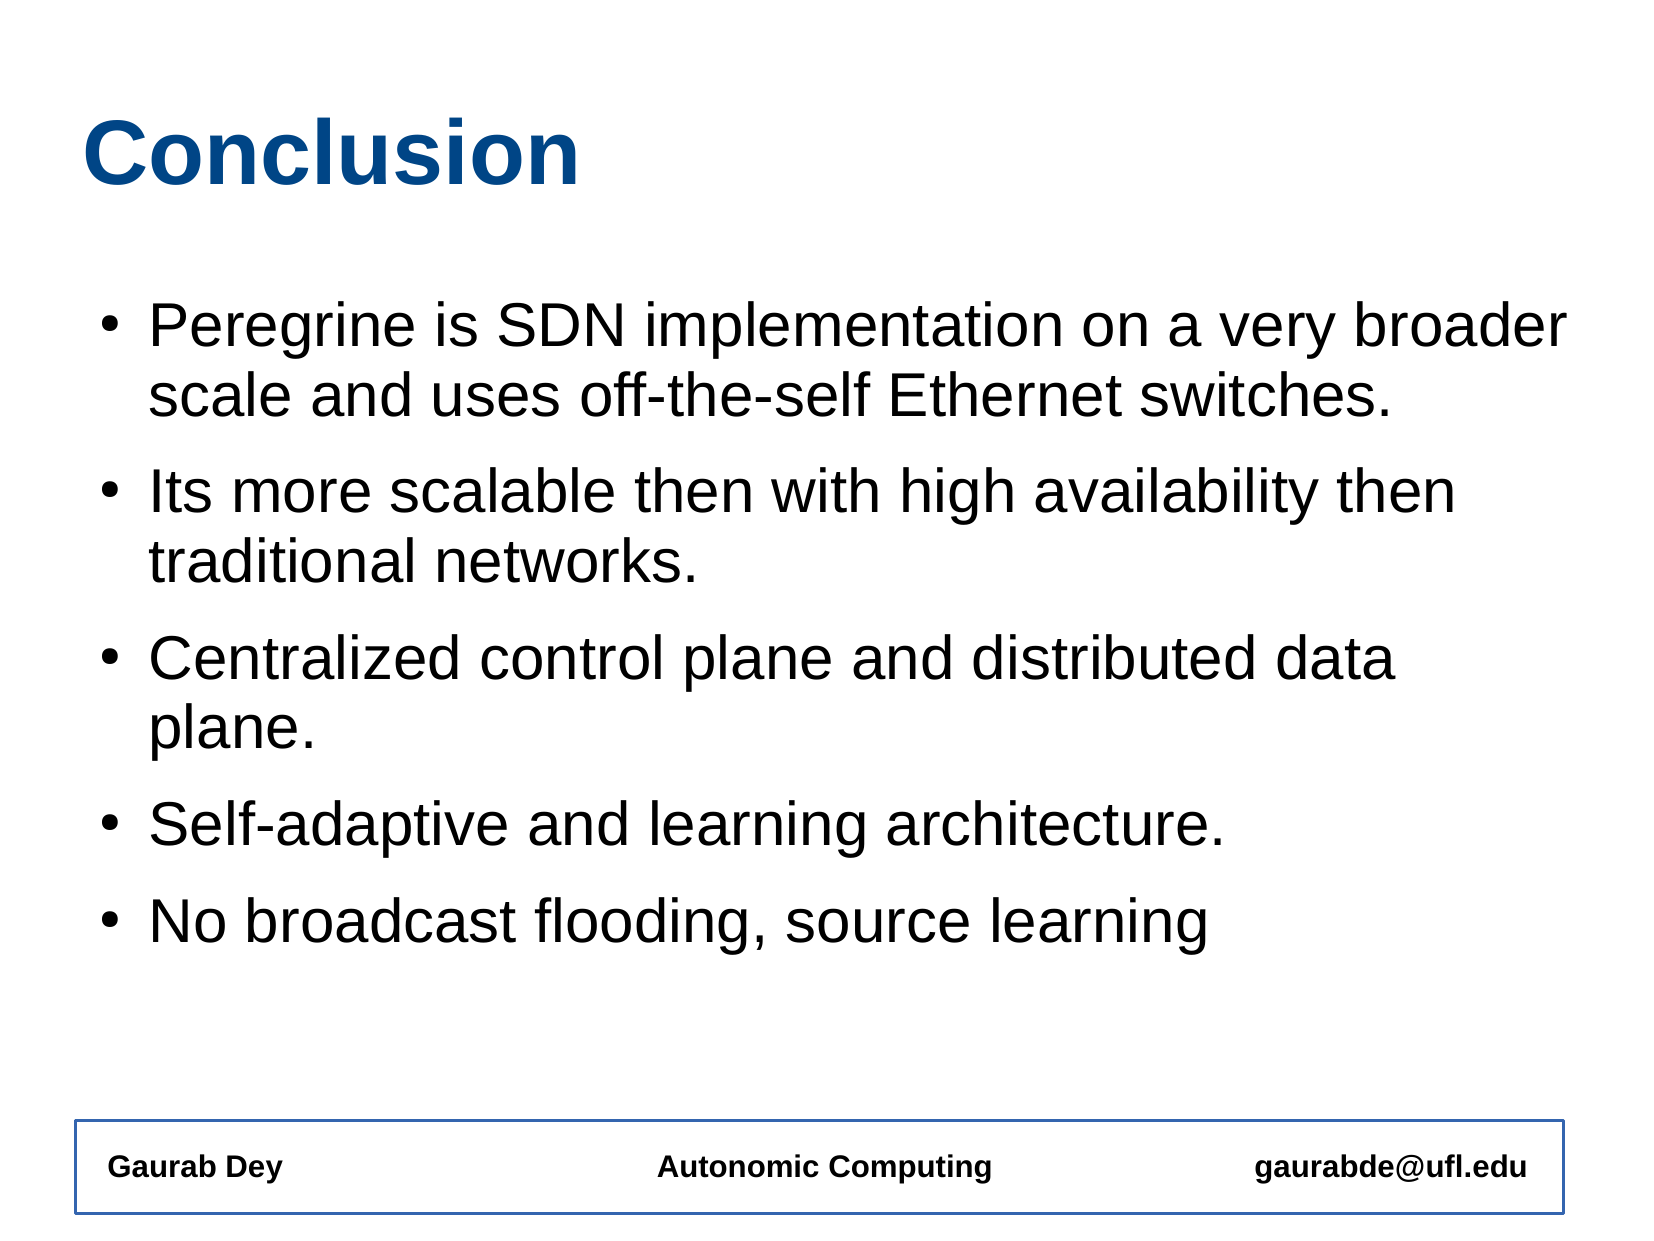

# Conclusion
Peregrine is SDN implementation on a very broader scale and uses off-the-self Ethernet switches.
Its more scalable then with high availability then traditional networks.
Centralized control plane and distributed data plane.
Self-adaptive and learning architecture.
No broadcast flooding, source learning
Gaurab Dey Autonomic Computing gaurabde@ufl.edu